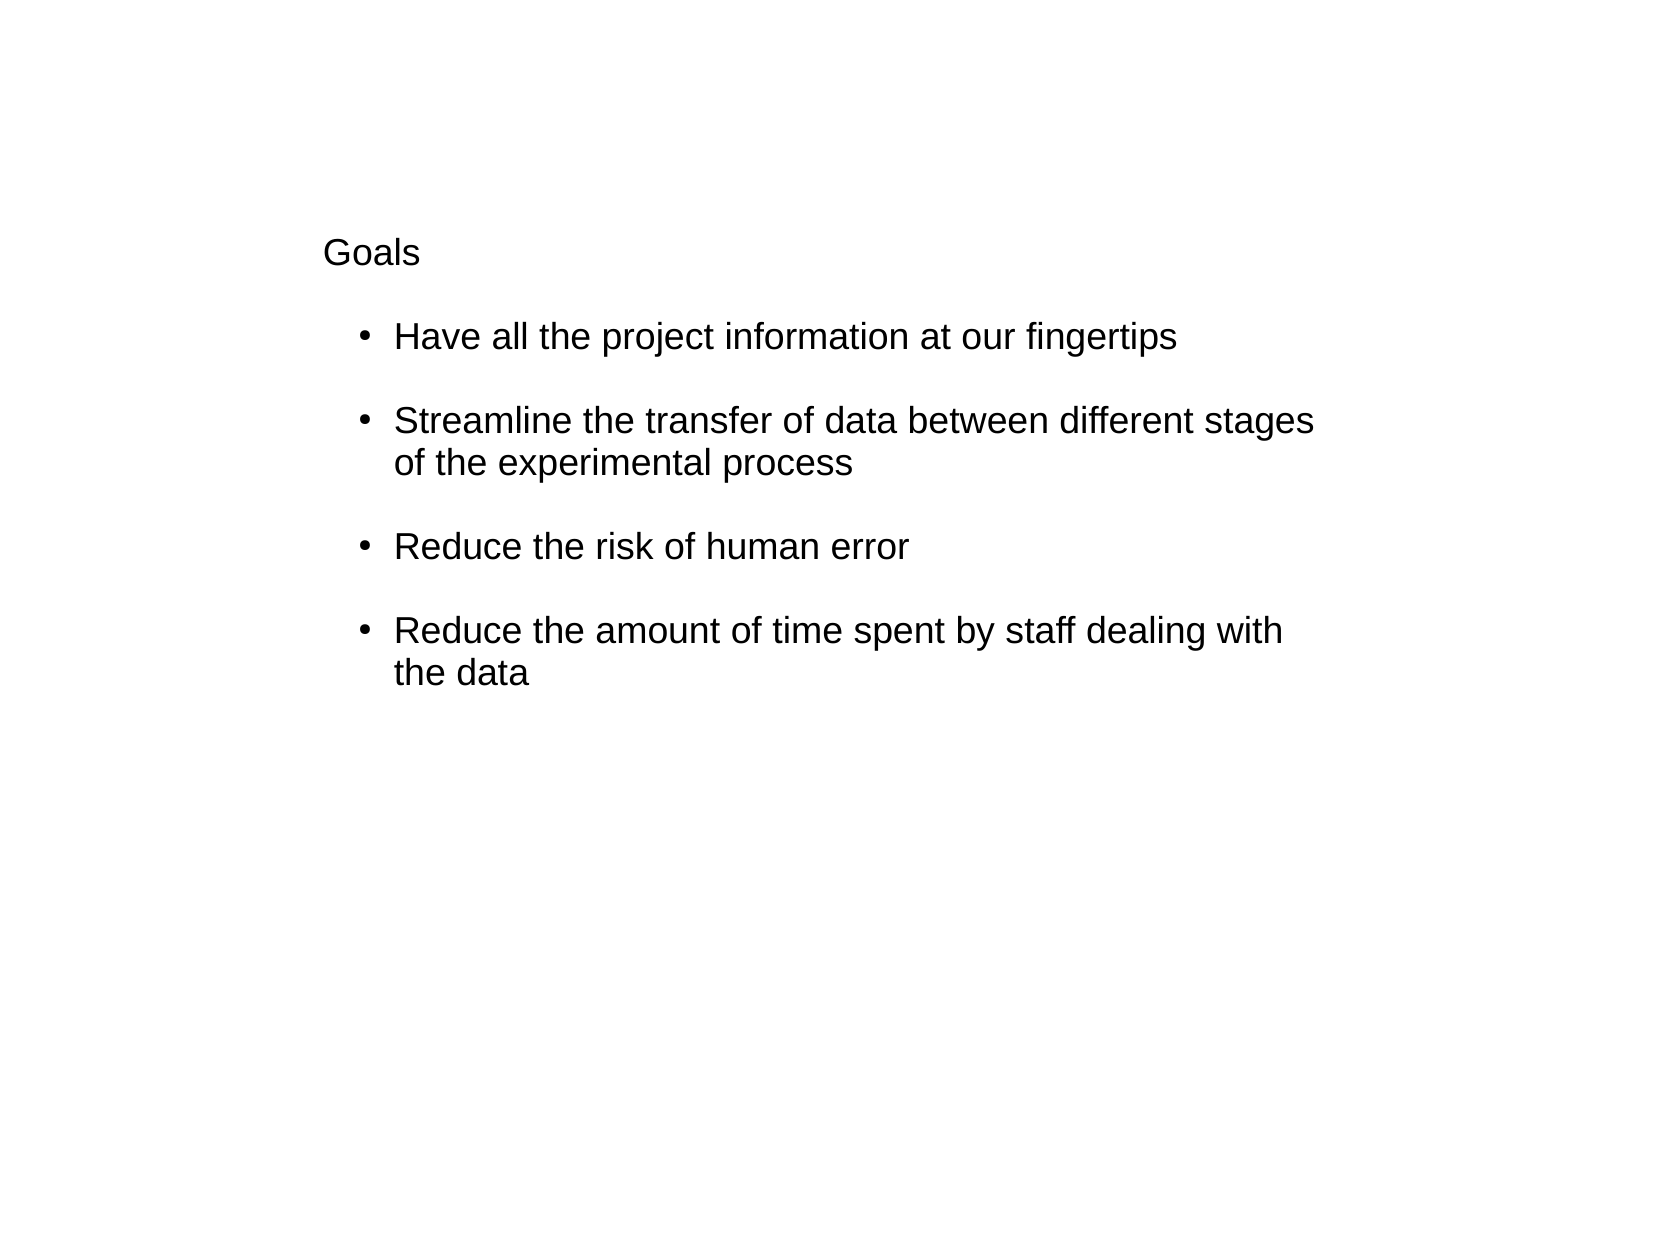

Goals
Have all the project information at our fingertips
Streamline the transfer of data between different stages
of the experimental process
Reduce the risk of human error
Reduce the amount of time spent by staff dealing with
the data